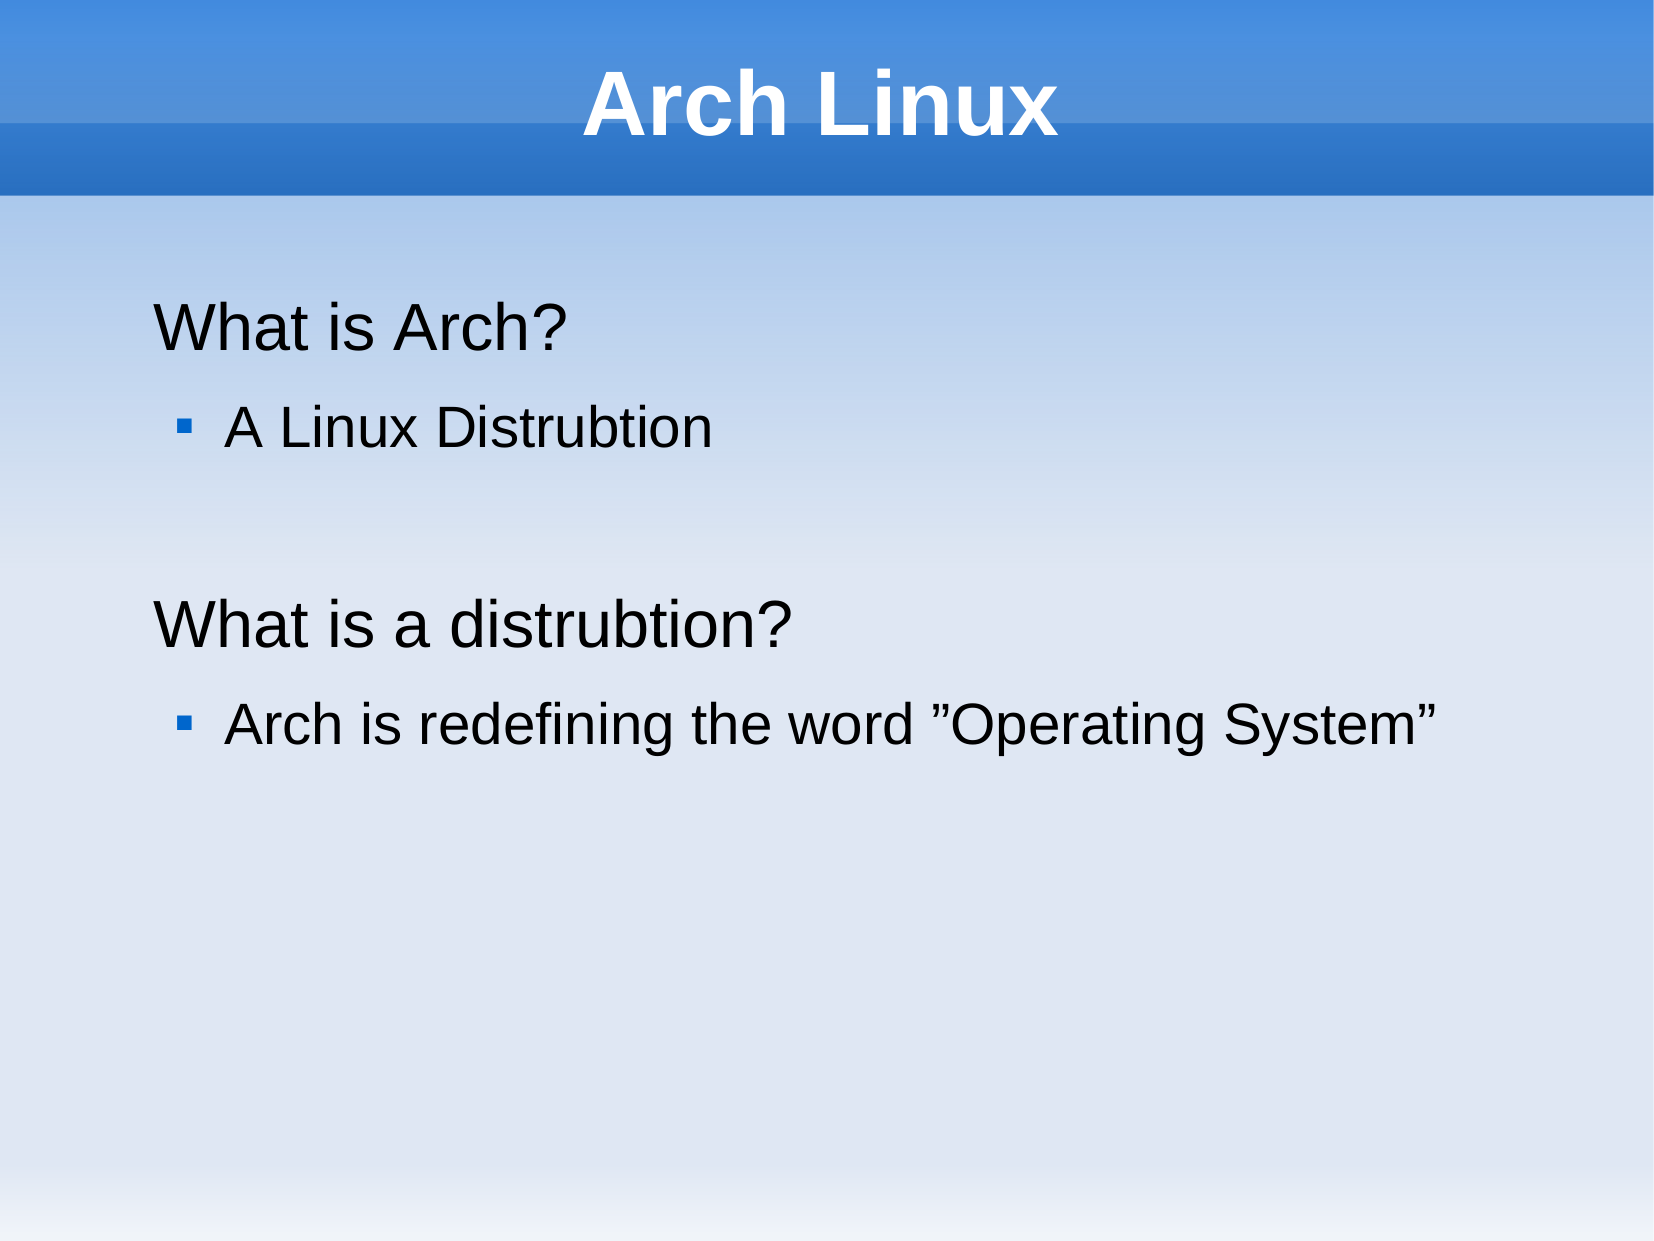

# Arch Linux
What is Arch?
A Linux Distrubtion
What is a distrubtion?
Arch is redefining the word ”Operating System”